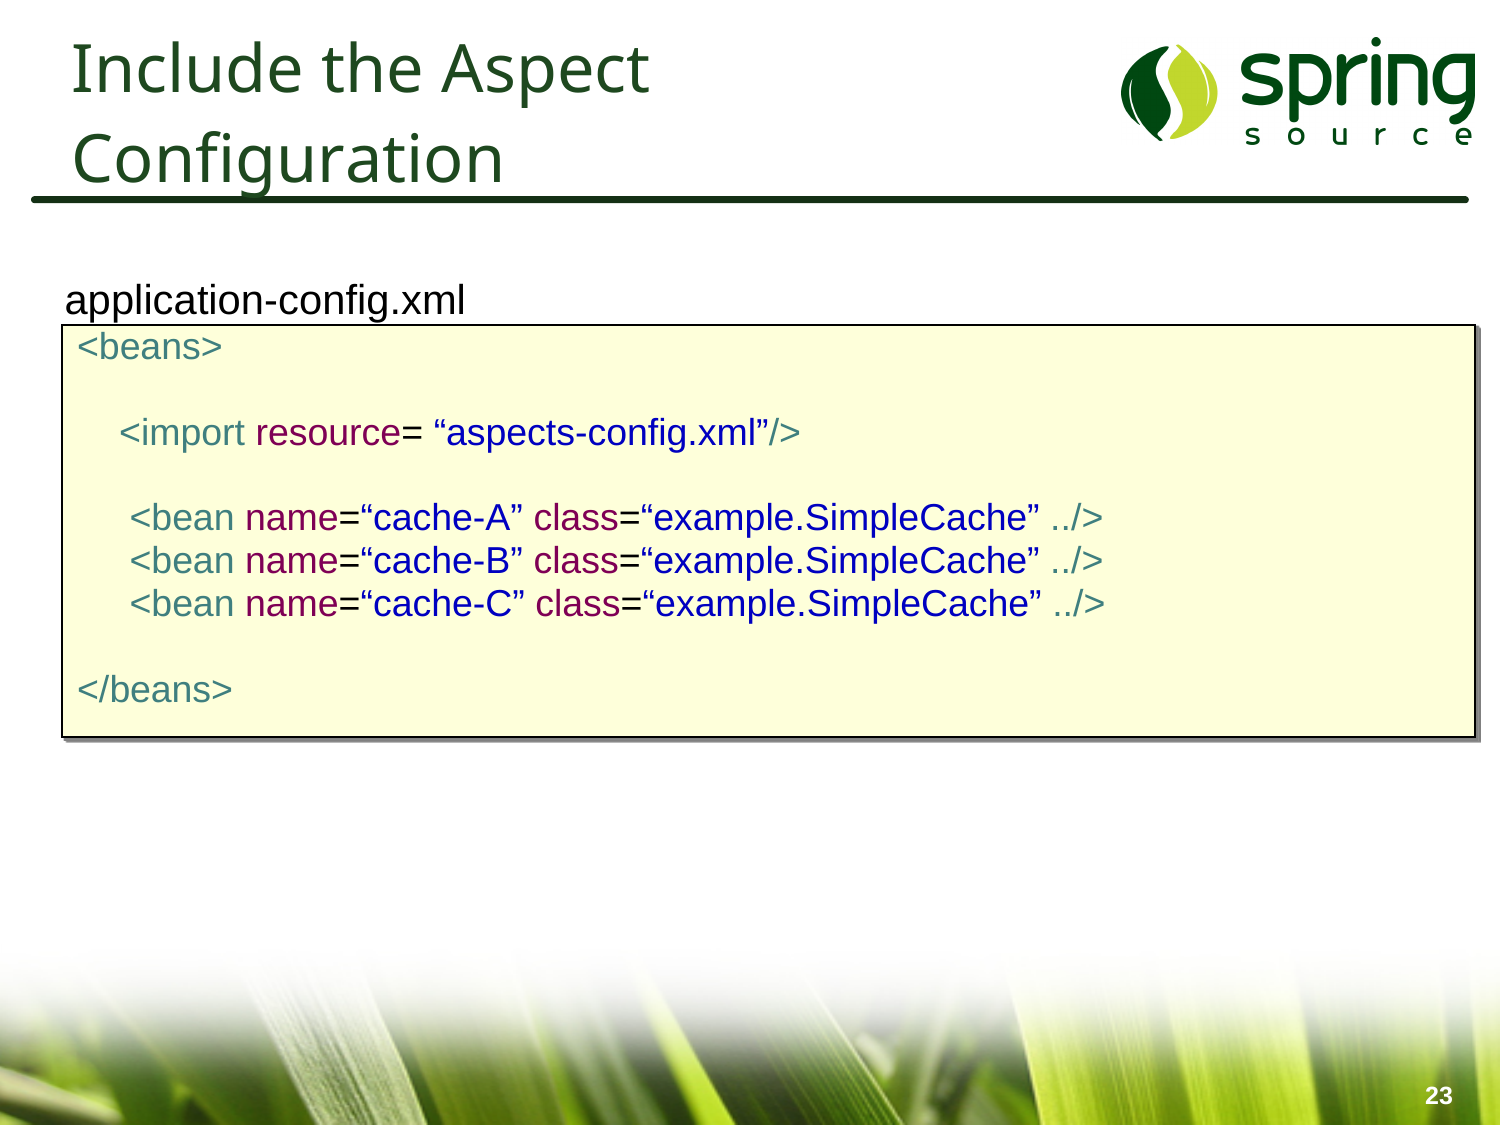

# Include the Aspect Configuration
application-config.xml
<beans>
 <import resource= “aspects-config.xml”/>
 <bean name=“cache-A” class=“example.SimpleCache” ../>
 <bean name=“cache-B” class=“example.SimpleCache” ../>
 <bean name=“cache-C” class=“example.SimpleCache” ../>
</beans>